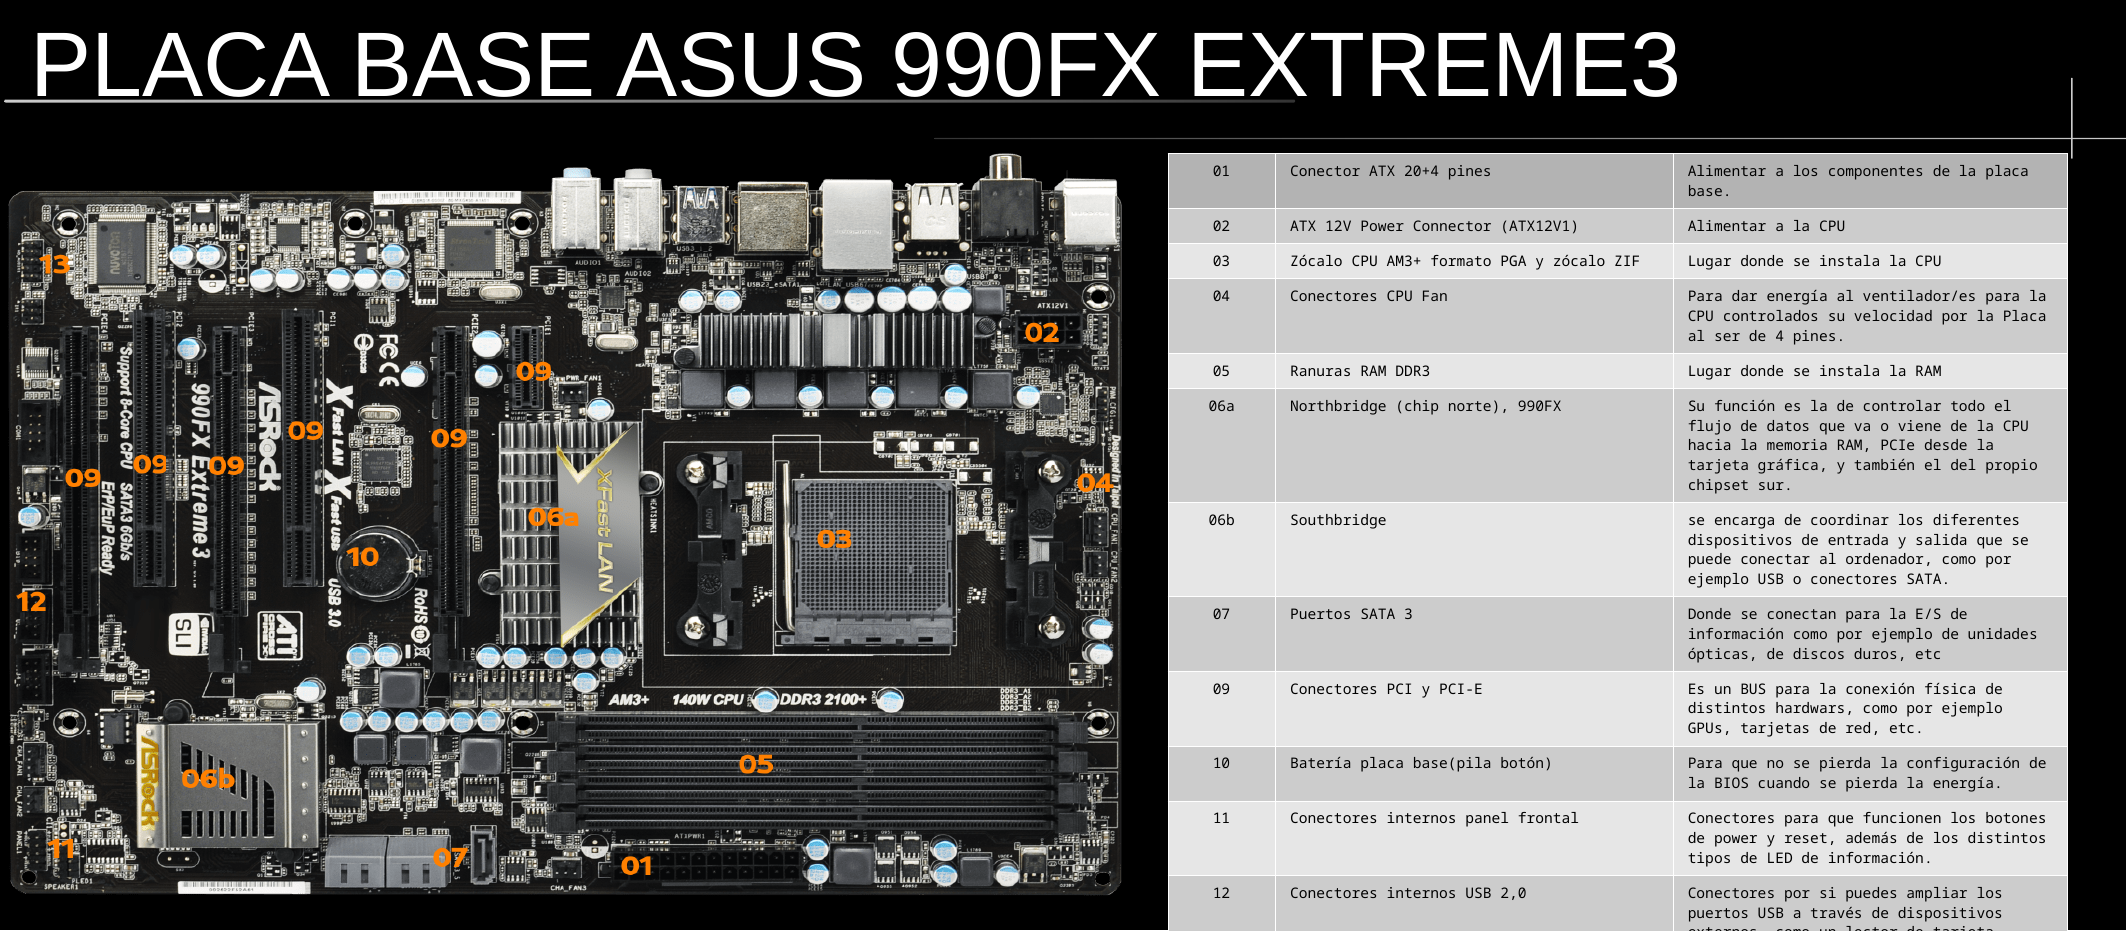

# PLACA BASE ASUS 990FX EXTREME3
| 01 | Conector ATX 20+4 pines | Alimentar a los componentes de la placa base. |
| --- | --- | --- |
| 02 | ATX 12V Power Connector (ATX12V1) | Alimentar a la CPU |
| 03 | Zócalo CPU AM3+ formato PGA y zócalo ZIF | Lugar donde se instala la CPU |
| 04 | Conectores CPU Fan | Para dar energía al ventilador/es para la CPU controlados su velocidad por la Placa al ser de 4 pines. |
| 05 | Ranuras RAM DDR3 | Lugar donde se instala la RAM |
| 06a | Northbridge (chip norte), 990FX | Su función es la de controlar todo el flujo de datos que va o viene de la CPU hacia la memoria RAM, PCIe desde la tarjeta gráfica, y también el del propio chipset sur. |
| 06b | Southbridge | se encarga de coordinar los diferentes dispositivos de entrada y salida que se puede conectar al ordenador, como por ejemplo USB o conectores SATA. |
| 07 | Puertos SATA 3 | Donde se conectan para la E/S de información como por ejemplo de unidades ópticas, de discos duros, etc |
| 09 | Conectores PCI y PCI-E | Es un BUS para la conexión física de distintos hardwars, como por ejemplo GPUs, tarjetas de red, etc. |
| 10 | Batería placa base(pila botón) | Para que no se pierda la configuración de la BIOS cuando se pierda la energía. |
| 11 | Conectores internos panel frontal | Conectores para que funcionen los botones de power y reset, además de los distintos tipos de LED de información. |
| 12 | Conectores internos USB 2,0 | Conectores por si puedes ampliar los puertos USB a través de dispositivos externos, como un lector de tarjeta. |
| 13 | Conector de audio frontal | Sirve para conectar la salida de audio que suelen poseer las torres |
15